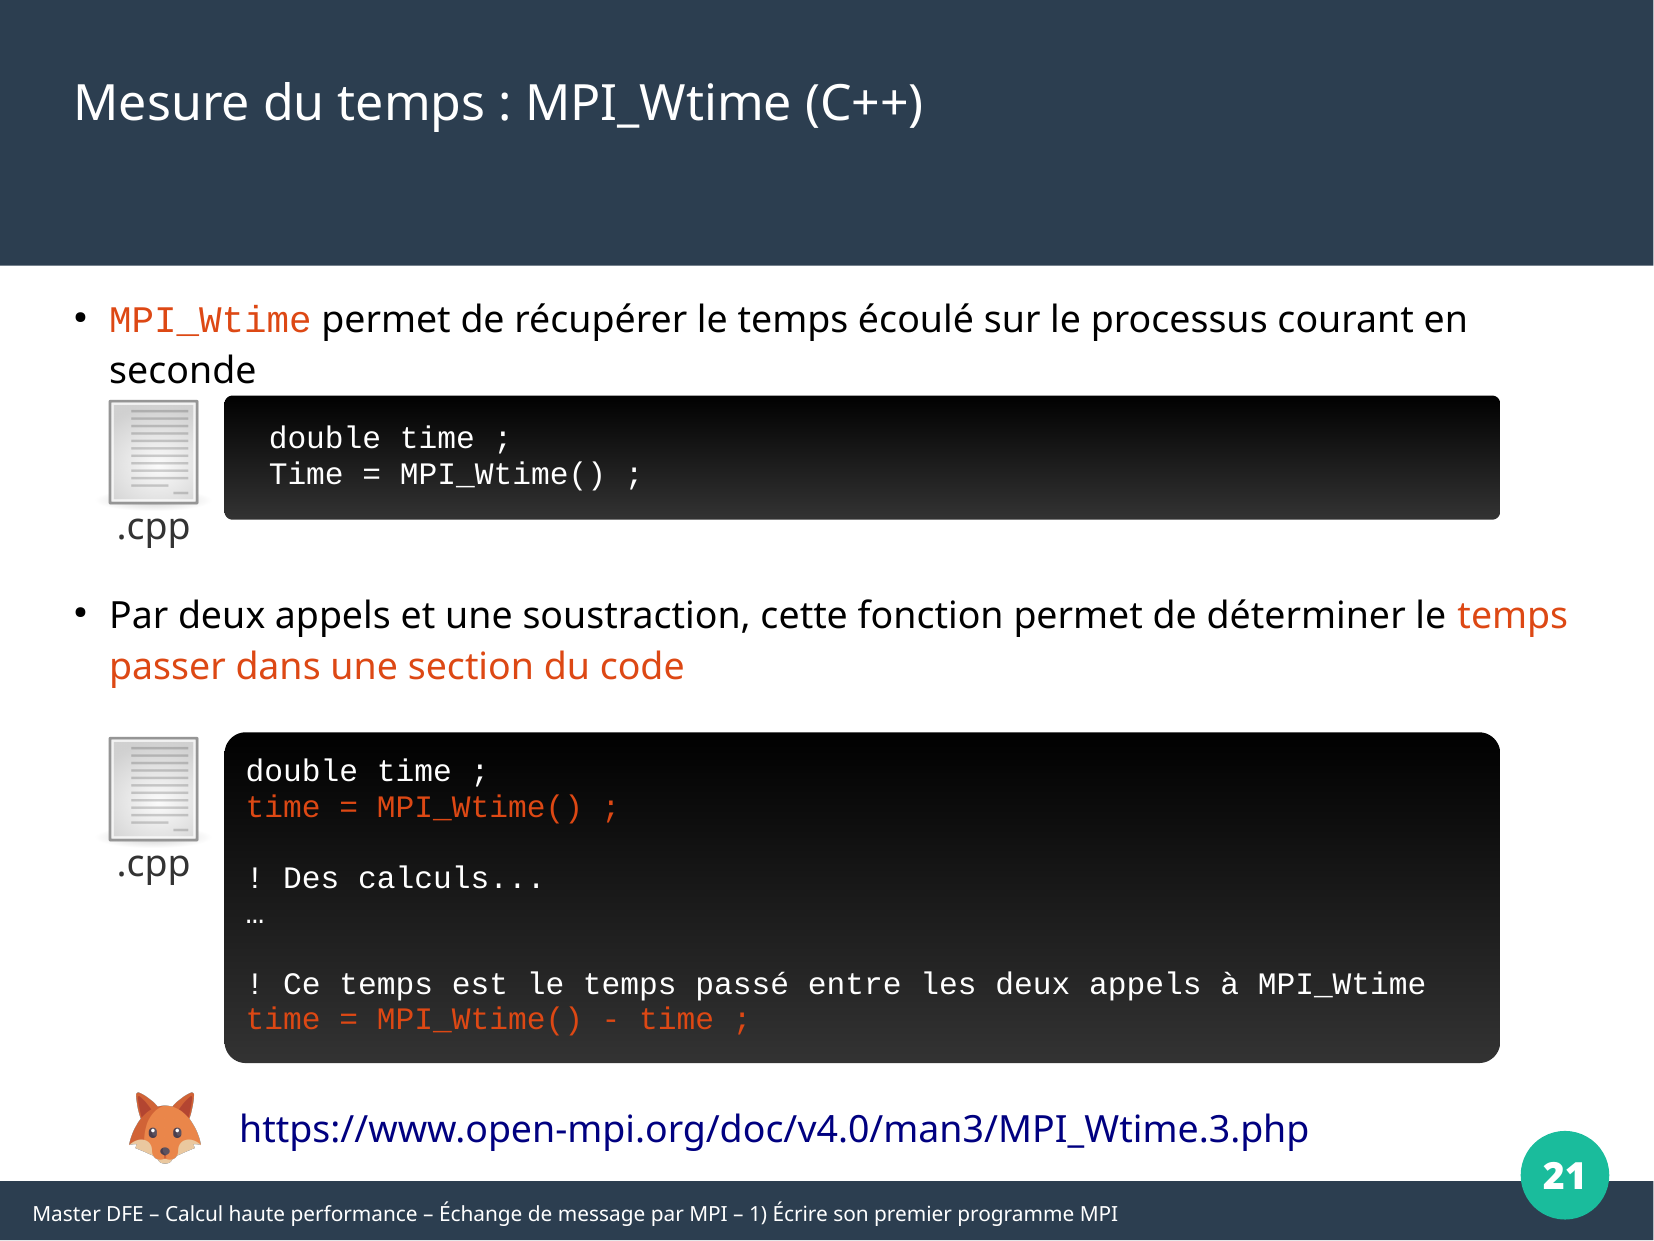

Mesure du temps : MPI_Wtime (C++)
MPI_Wtime permet de récupérer le temps écoulé sur le processus courant en seconde
double time ;
Time = MPI_Wtime() ;
.cpp
Par deux appels et une soustraction, cette fonction permet de déterminer le temps passer dans une section du code
double time ;
time = MPI_Wtime() ;
! Des calculs...
…
! Ce temps est le temps passé entre les deux appels à MPI_Wtime
time = MPI_Wtime() - time ;
.cpp
https://www.open-mpi.org/doc/v4.0/man3/MPI_Wtime.3.php
21
Master DFE – Calcul haute performance – Échange de message par MPI – 1) Écrire son premier programme MPI